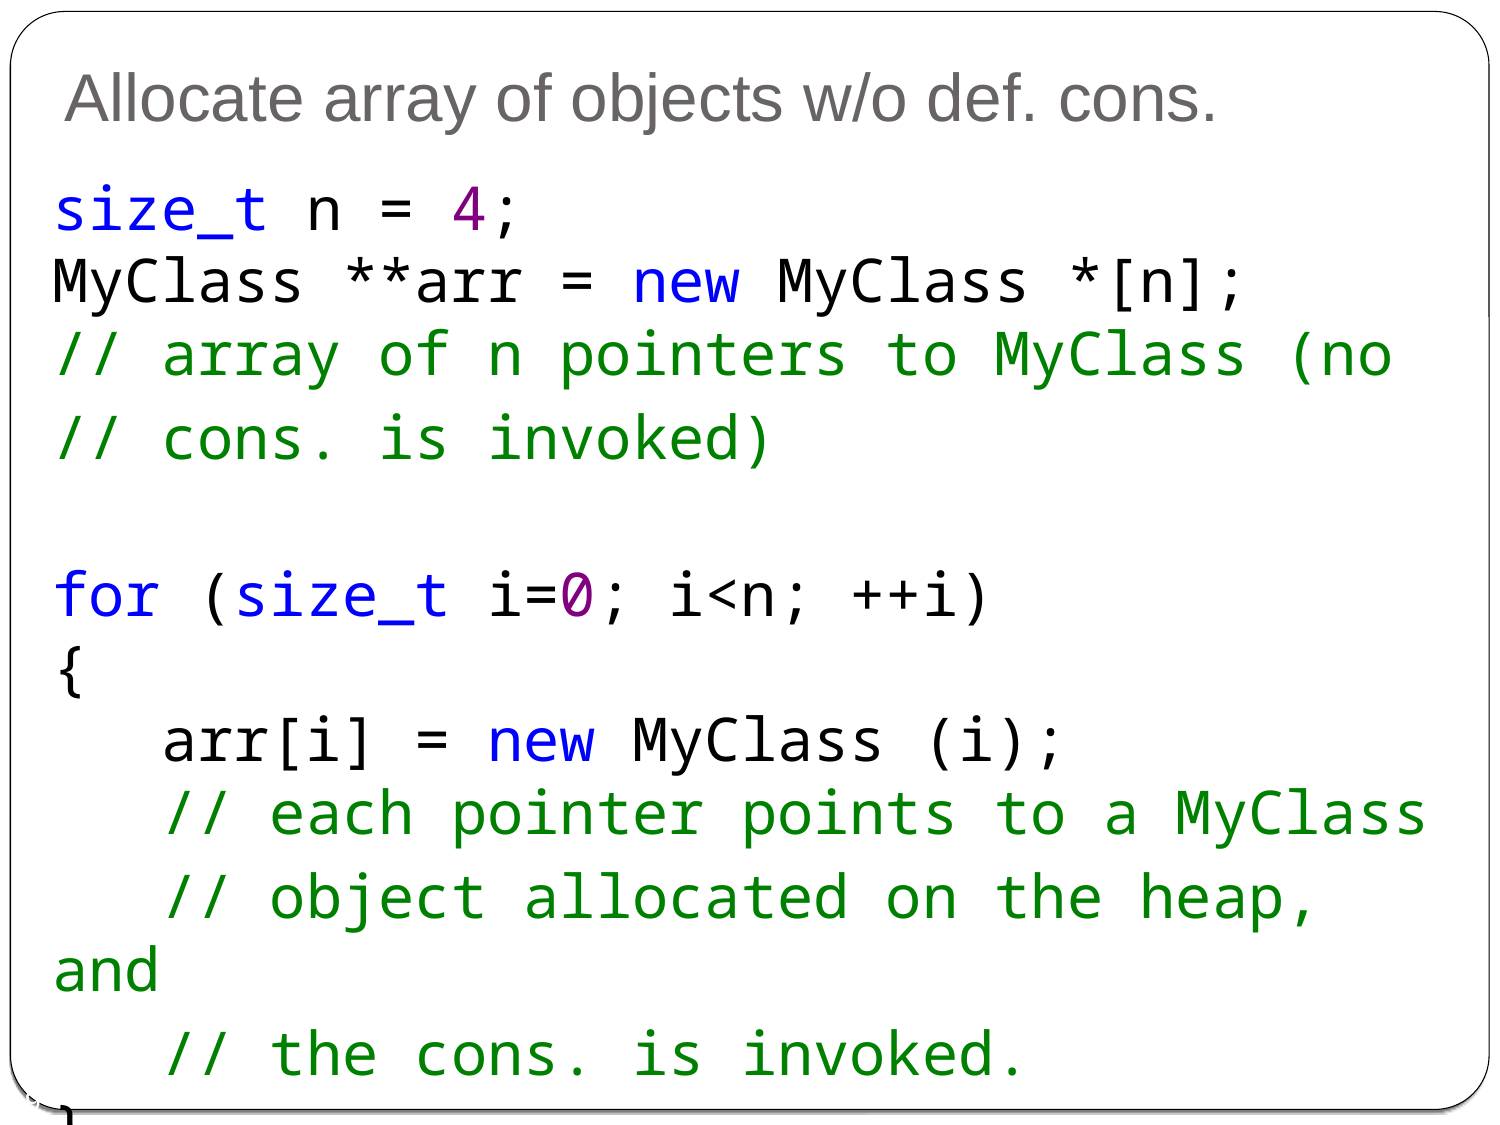

# Allocate array of objects w/o def. cons.
size_t n = 4;
MyClass **arr = new MyClass *[n];
// array of n pointers to MyClass (no
// cons. is invoked)
for (size_t i=0; i<n; ++i)
{
   arr[i] = new MyClass (i);
   // each pointer points to a MyClass
 // object allocated on the heap, and
 // the cons. is invoked.
}